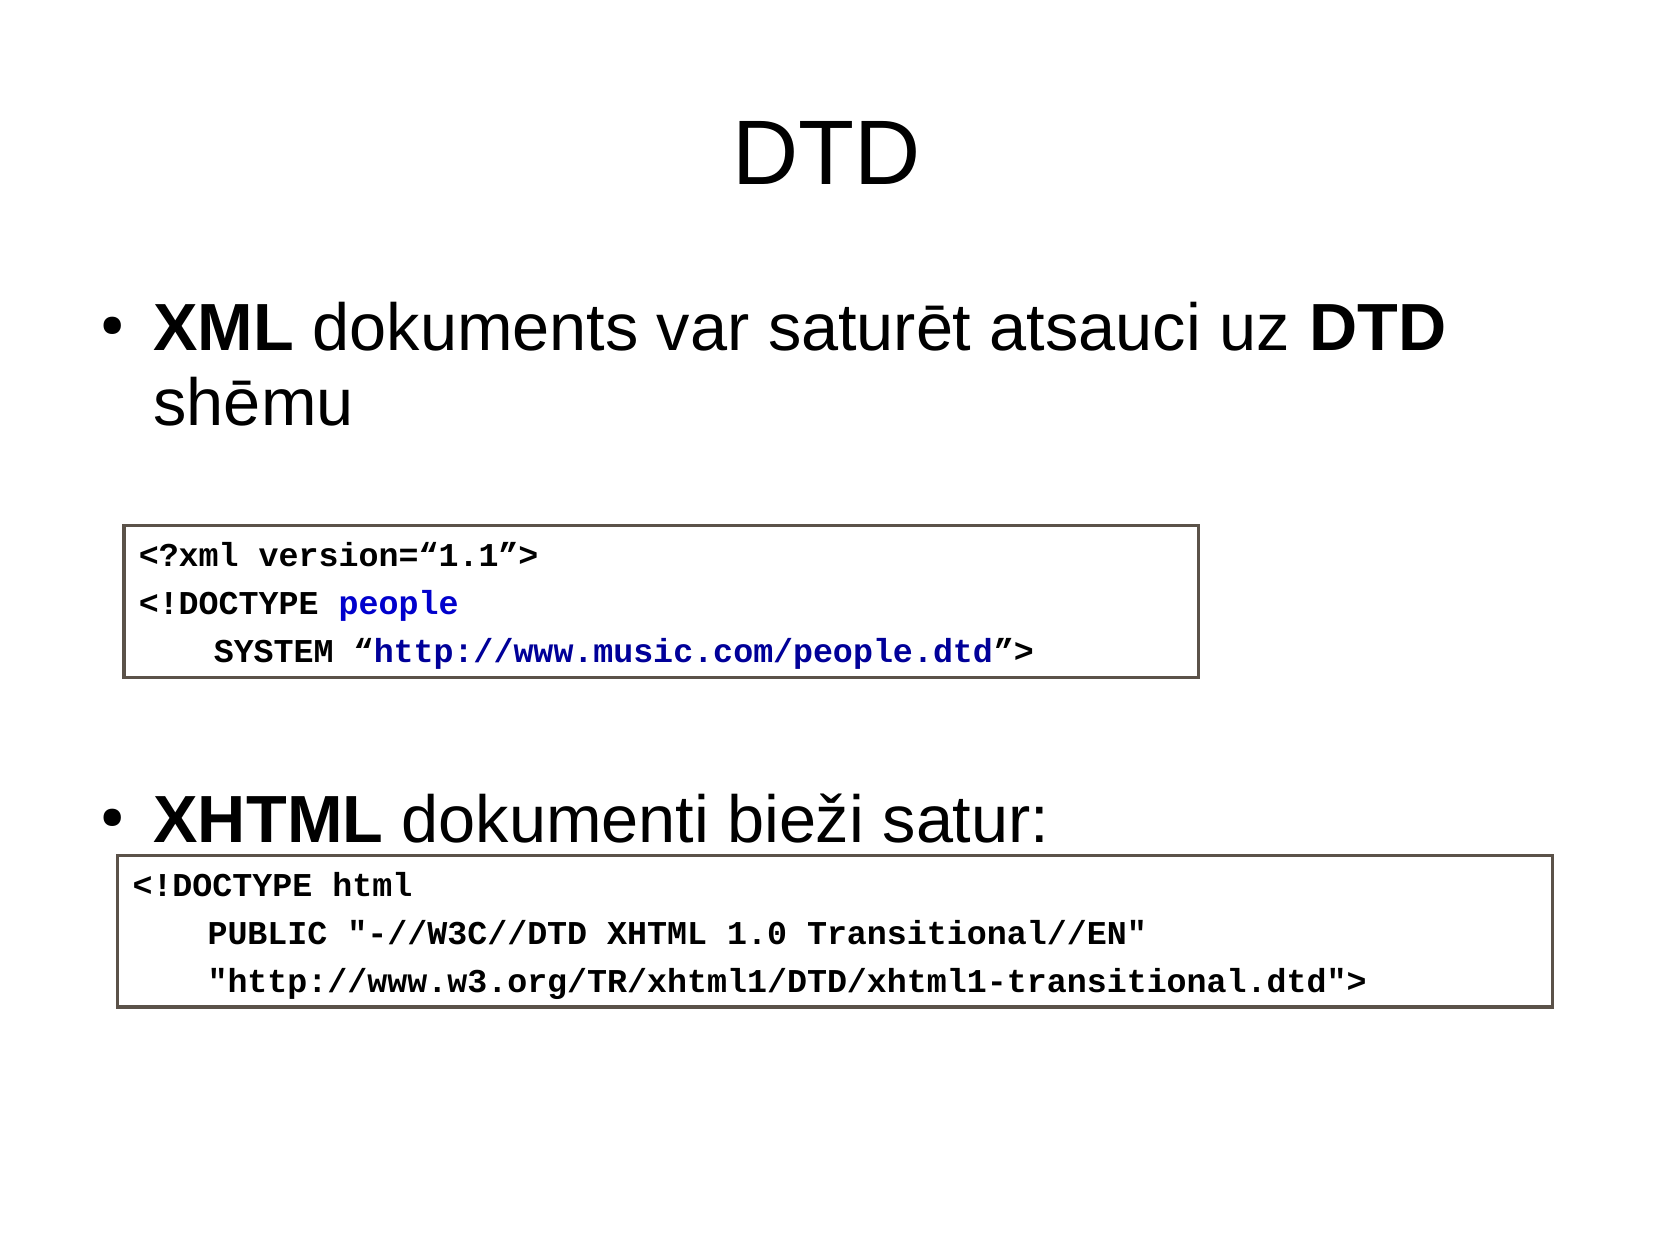

# DTD
XML dokuments var saturēt atsauci uz DTD shēmu
XHTML dokumenti bieži satur:
<?xml version=“1.1”>
<!DOCTYPE people
	SYSTEM “http://www.music.com/people.dtd”>
<!DOCTYPE html
	PUBLIC "-//W3C//DTD XHTML 1.0 Transitional//EN"
	"http://www.w3.org/TR/xhtml1/DTD/xhtml1-transitional.dtd">